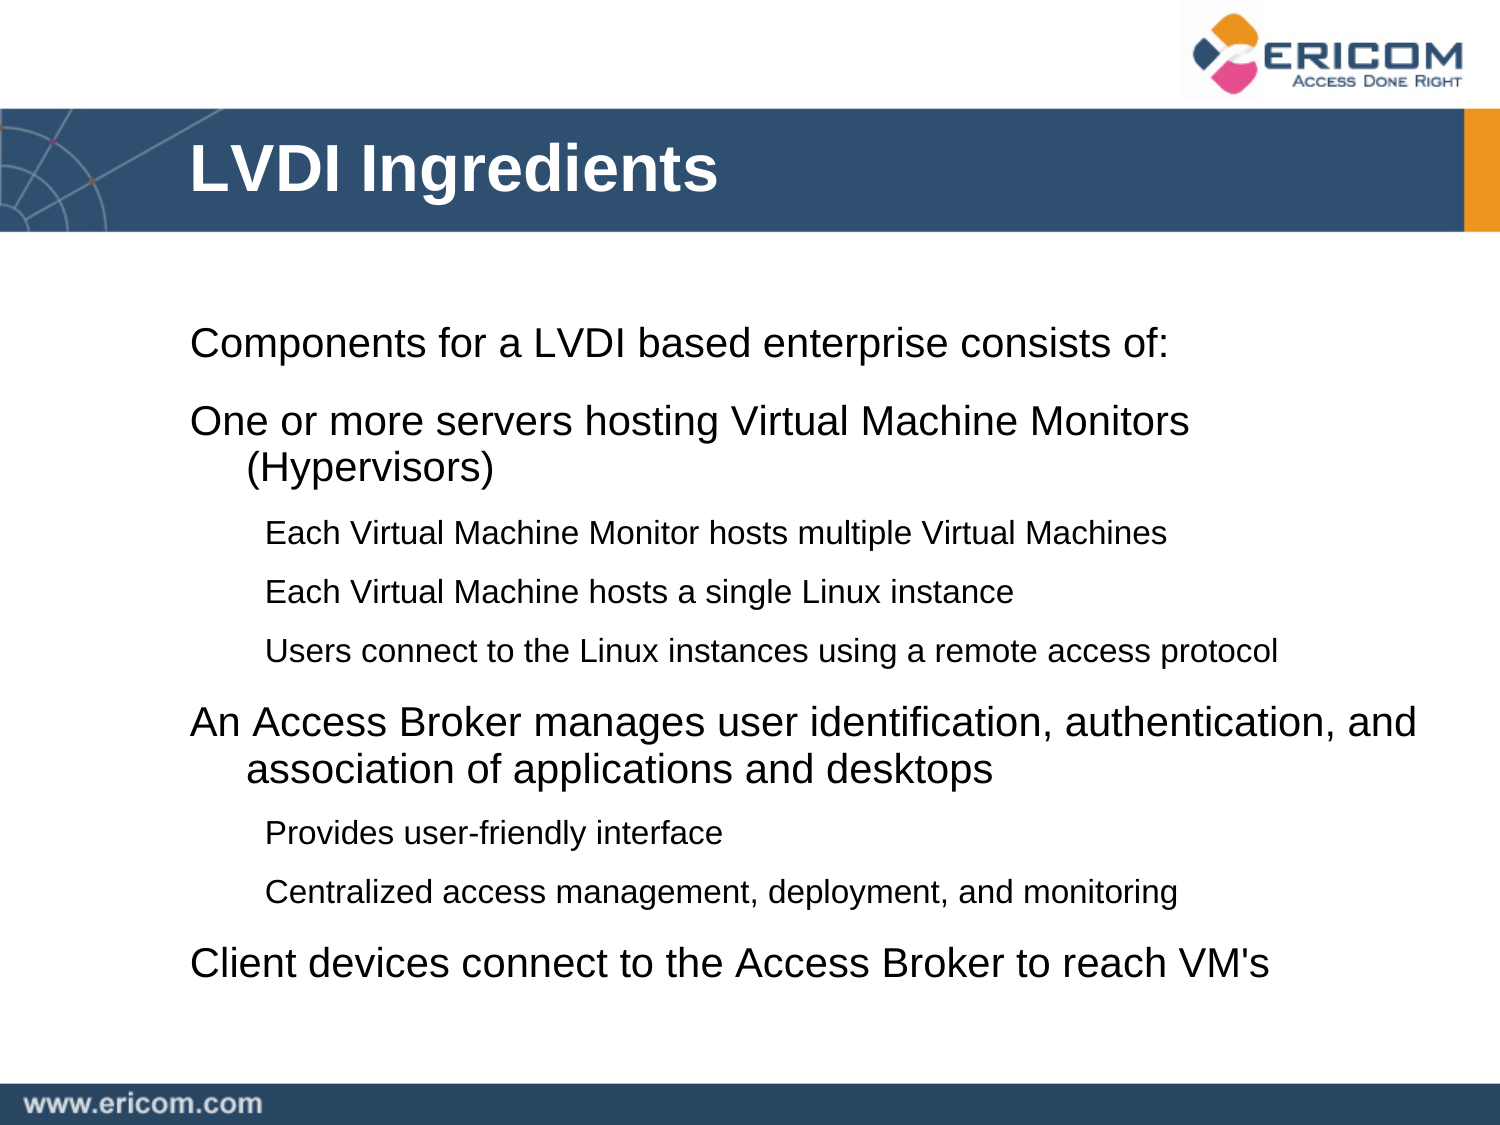

# LVDI Ingredients
Components for a LVDI based enterprise consists of:
One or more servers hosting Virtual Machine Monitors (Hypervisors)
Each Virtual Machine Monitor hosts multiple Virtual Machines
Each Virtual Machine hosts a single Linux instance
Users connect to the Linux instances using a remote access protocol
An Access Broker manages user identification, authentication, and association of applications and desktops
Provides user-friendly interface
Centralized access management, deployment, and monitoring
Client devices connect to the Access Broker to reach VM's